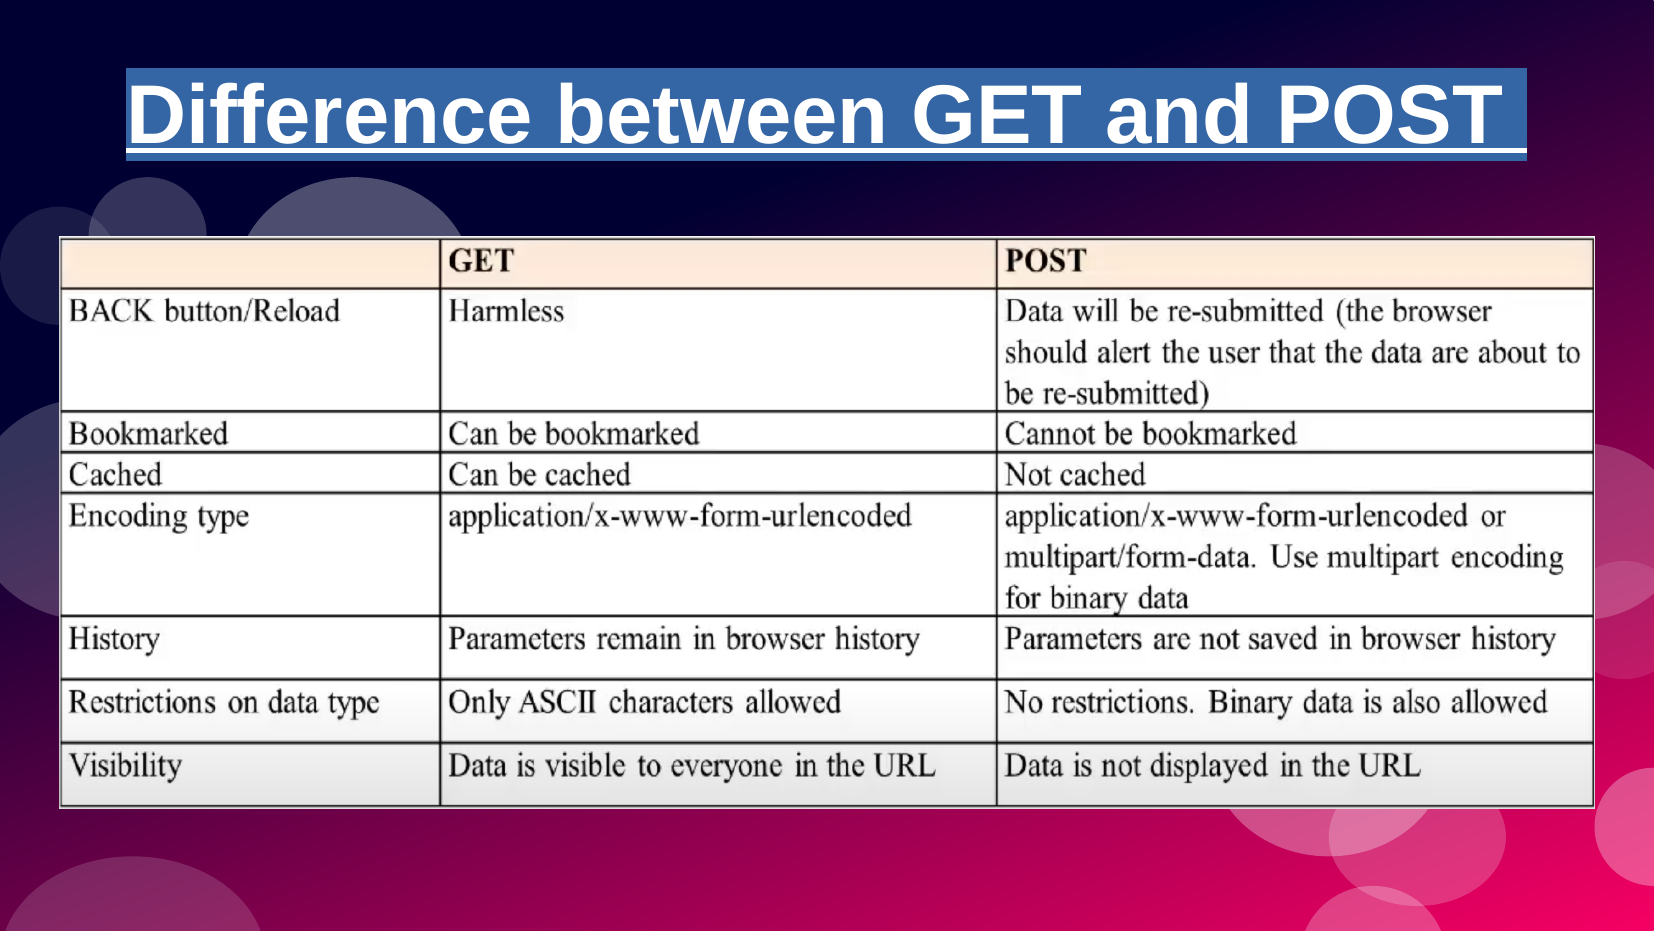

# Difference between GET and POST
<form action =”some.php” method= “POST”>